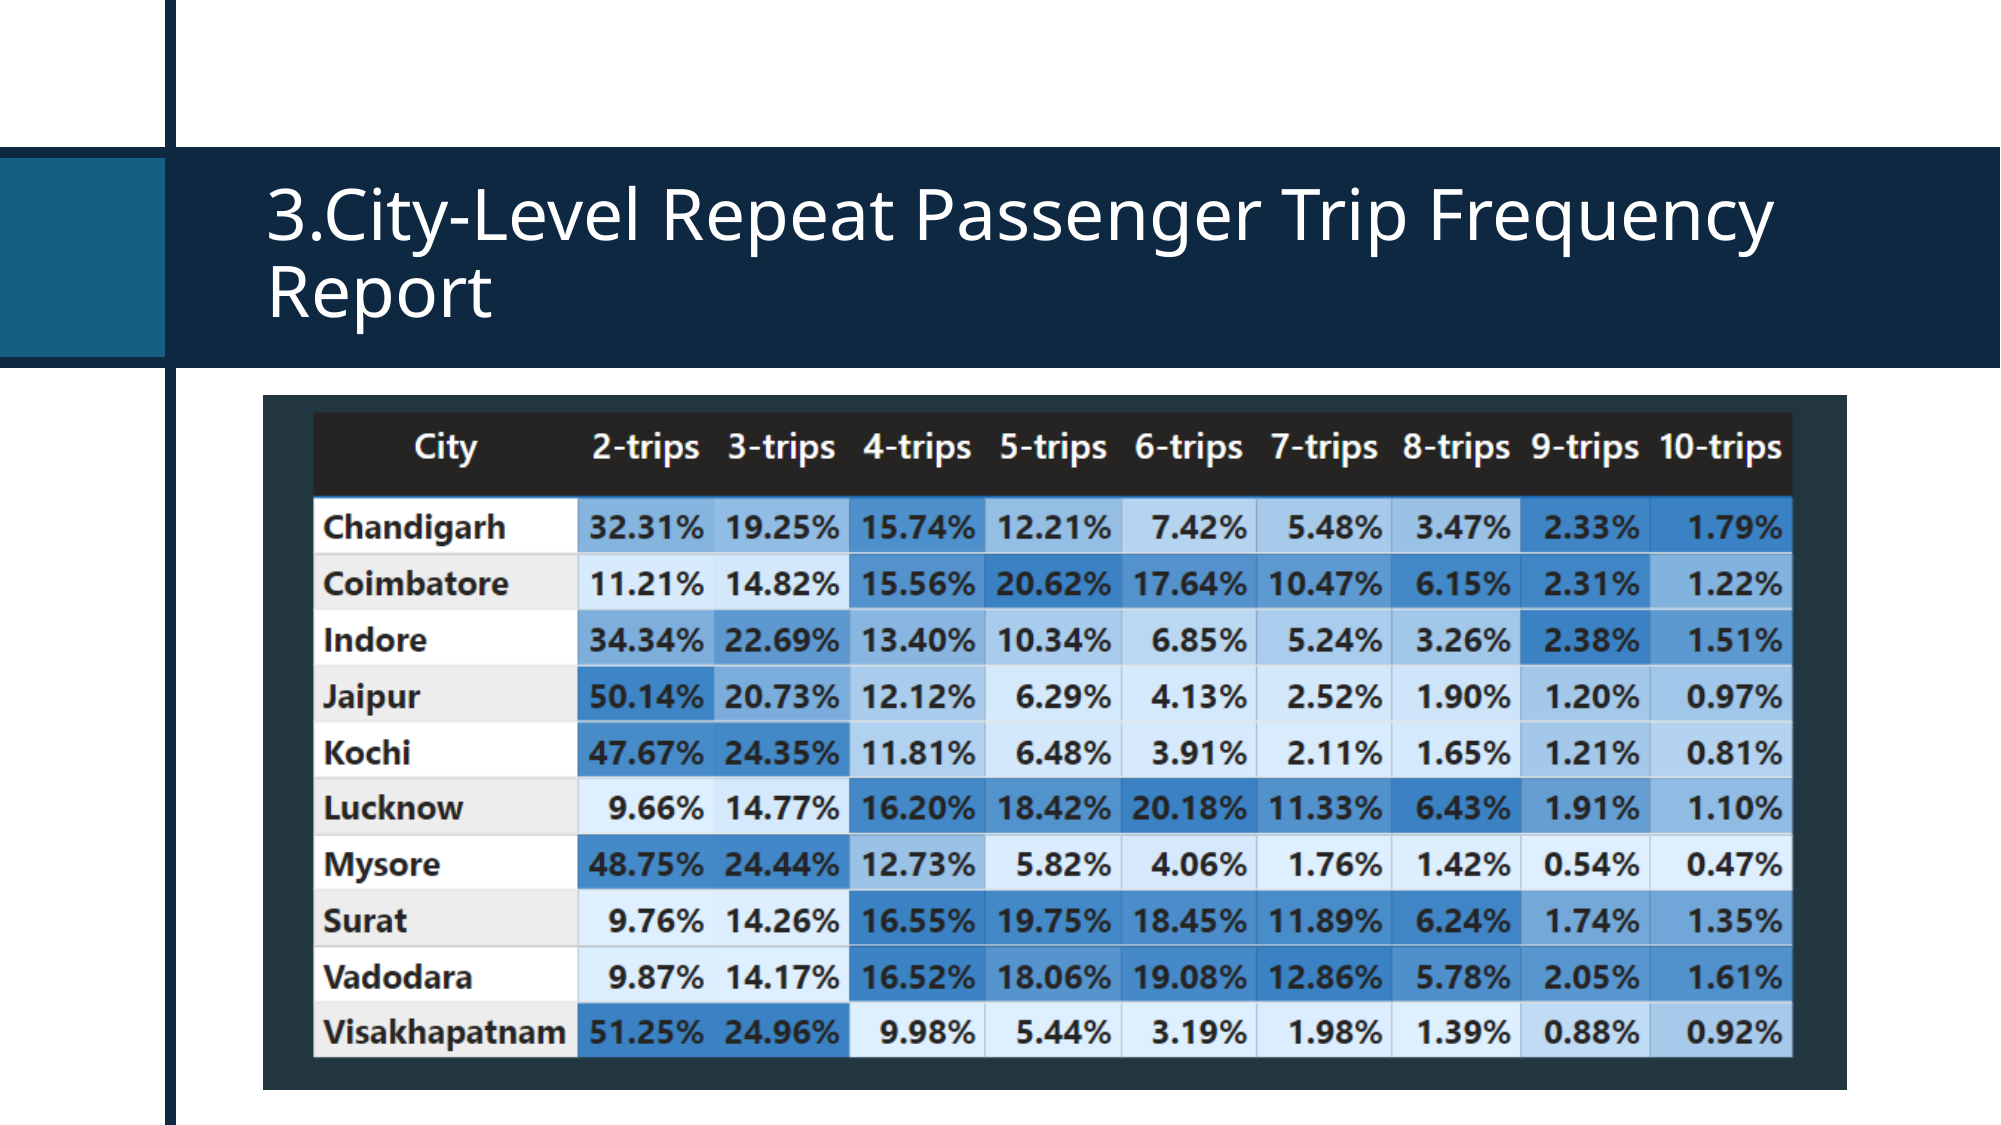

# 3.City-Level Repeat Passenger Trip Frequency Report